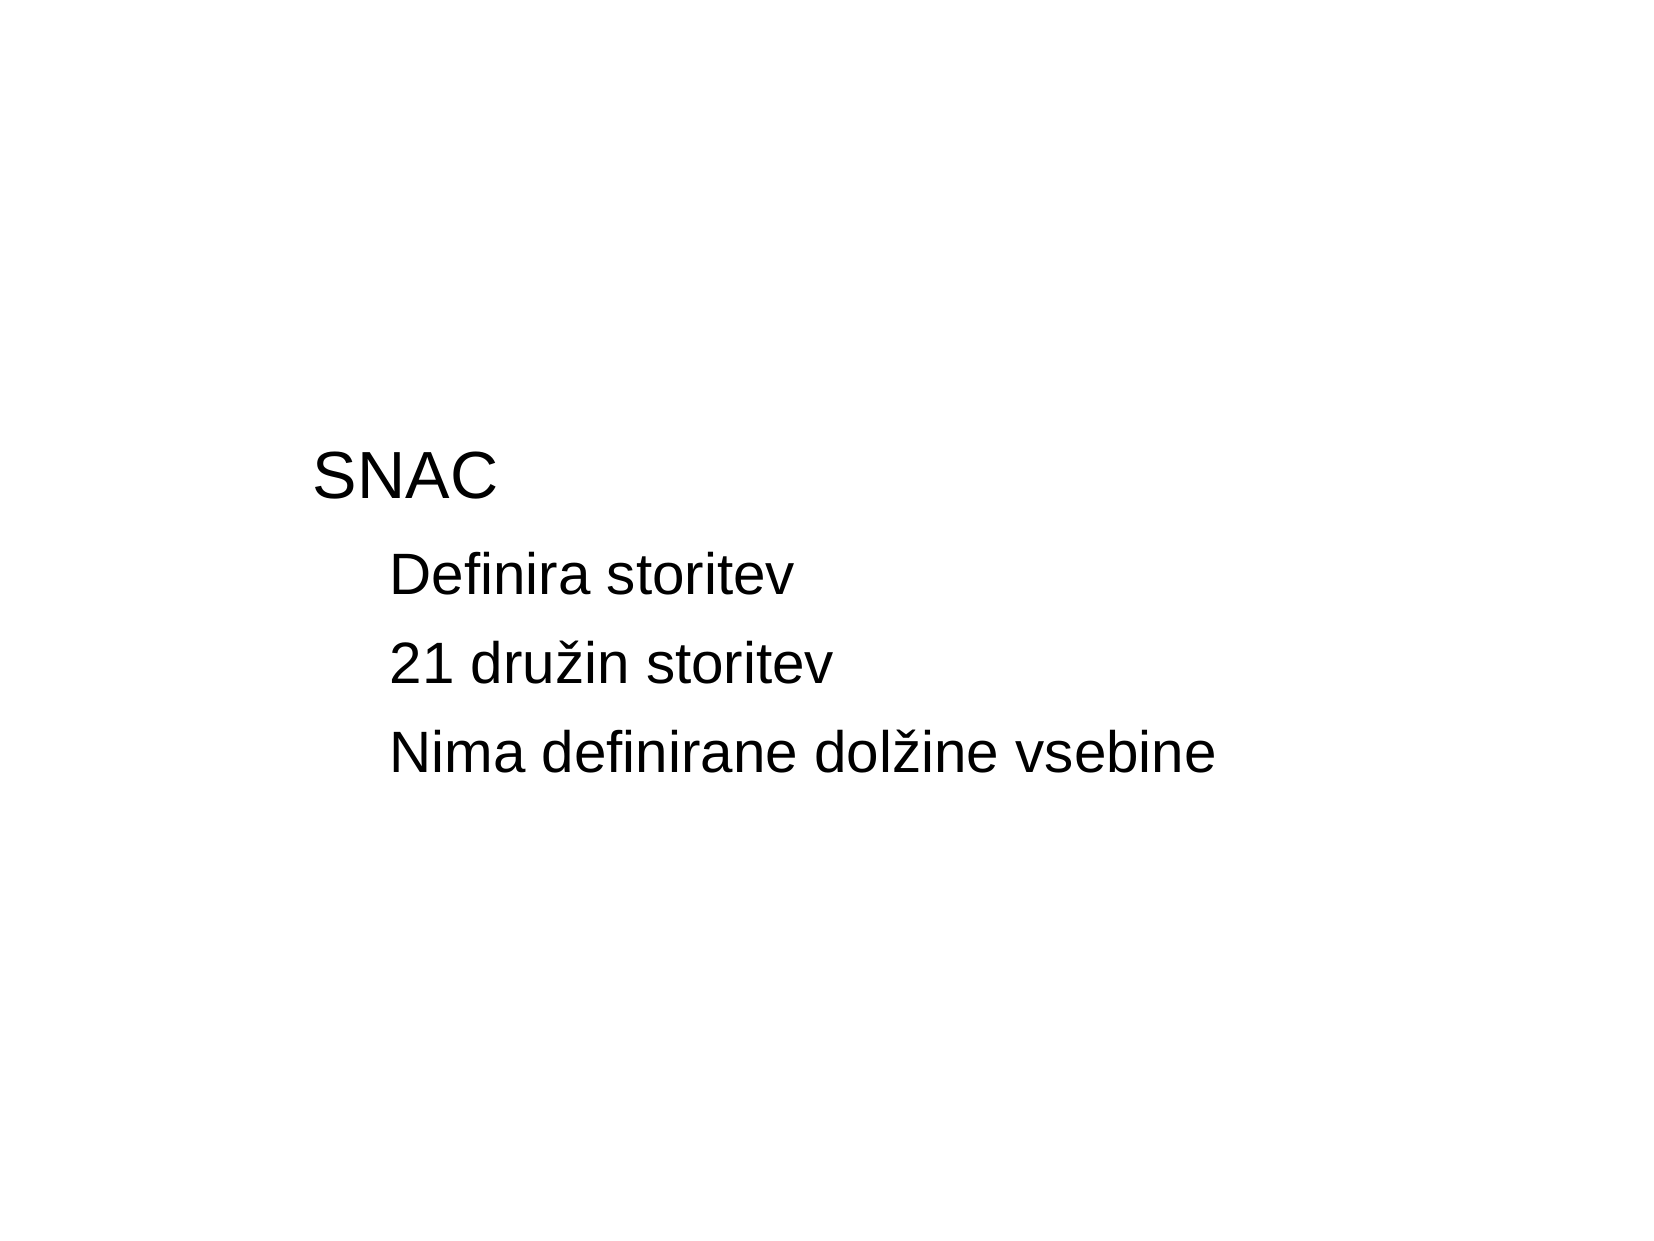

# SNAC
Definira storitev
21 družin storitev
Nima definirane dolžine vsebine